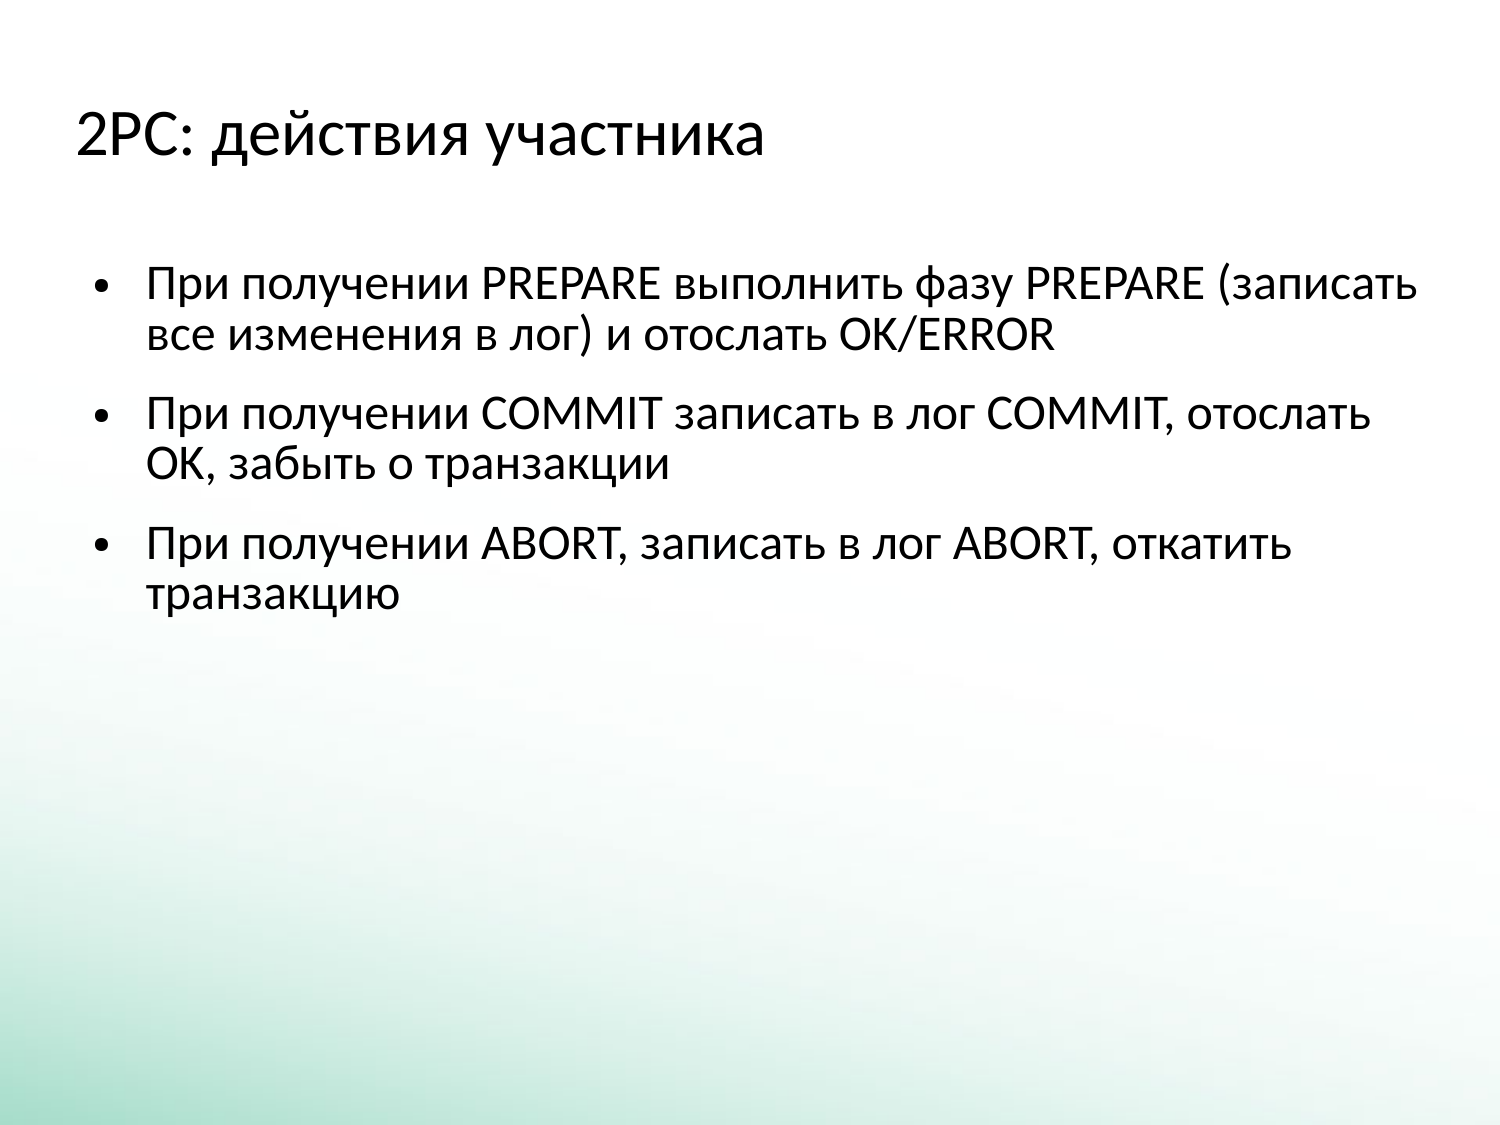

# 2PC: действия участника
При получении PREPARE выполнить фазу PREPARE (записать все изменения в лог) и отослать OK/ERROR
При получении COMMIT записать в лог COMMIT, отослать OK, забыть о транзакции
При получении ABORT, записать в лог ABORT, откатить транзакцию